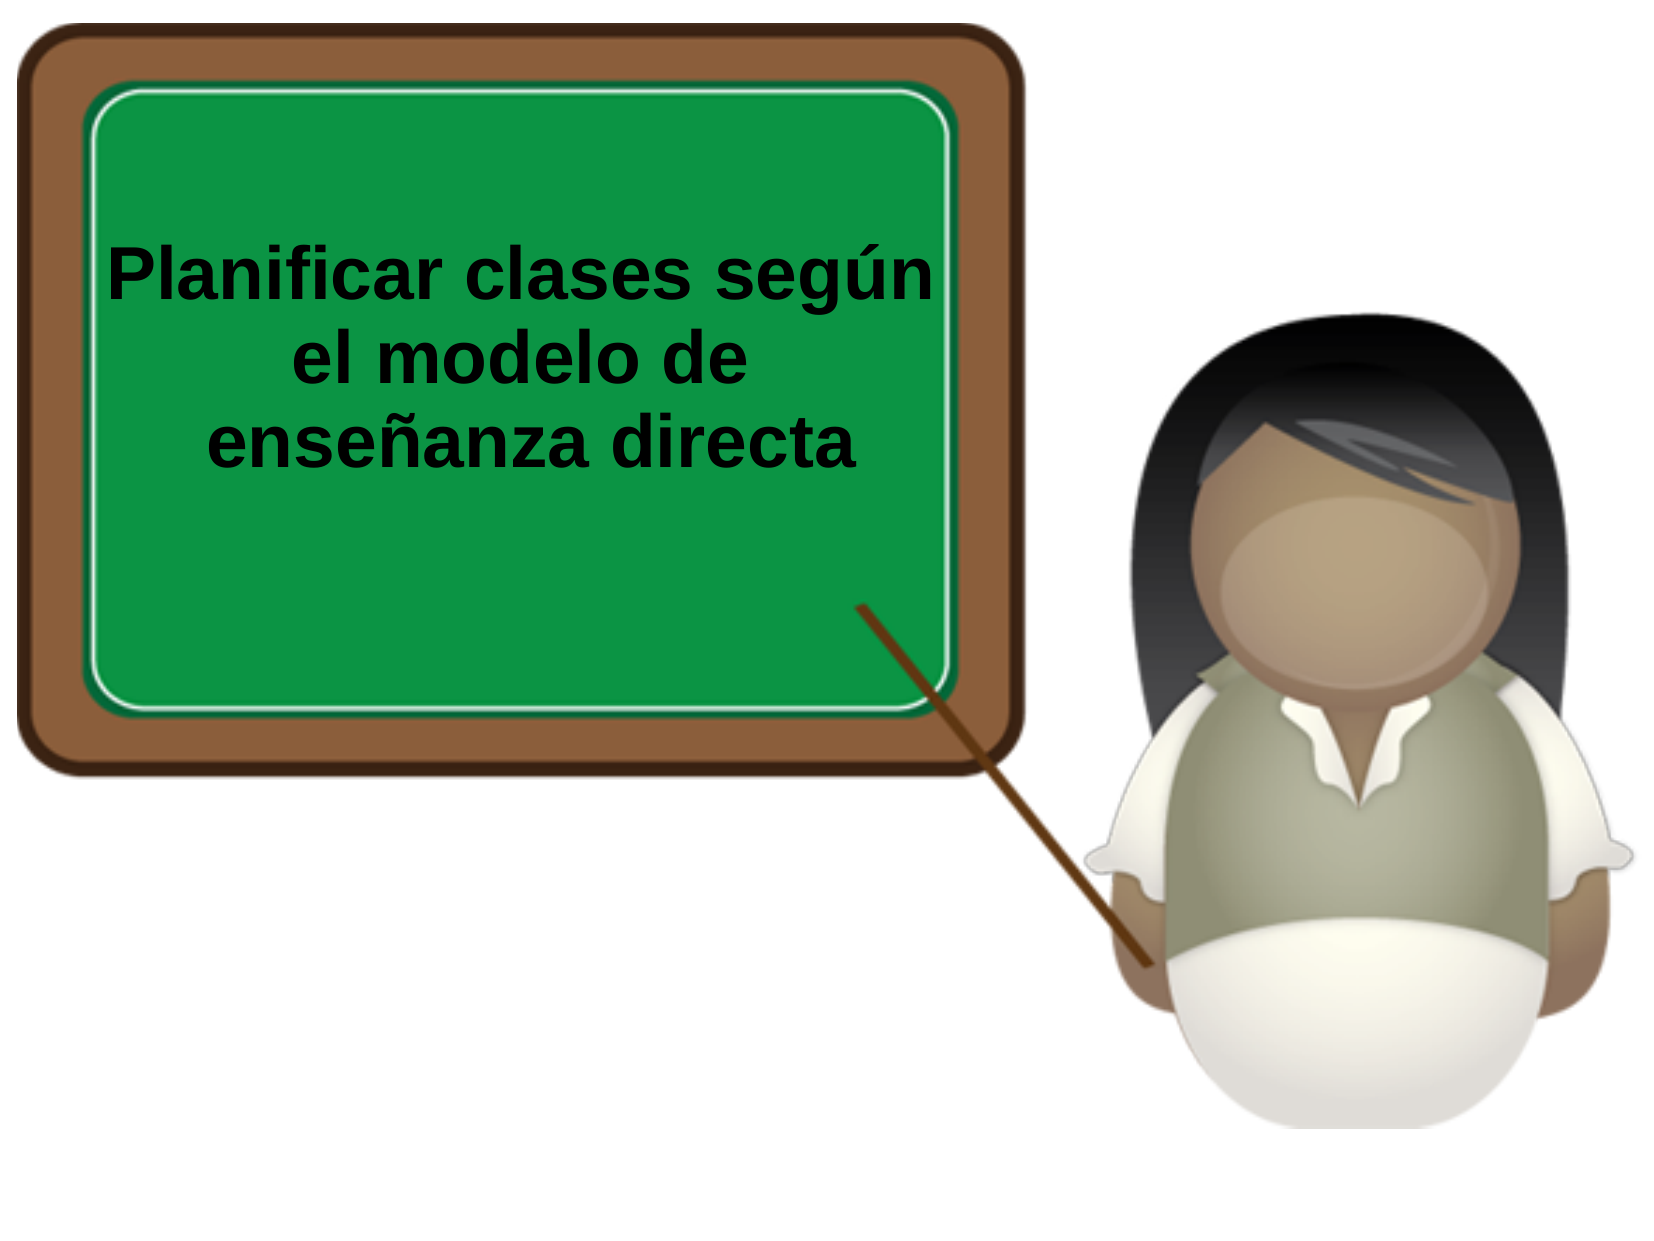

Planificar clases según
el modelo de
enseñanza directa